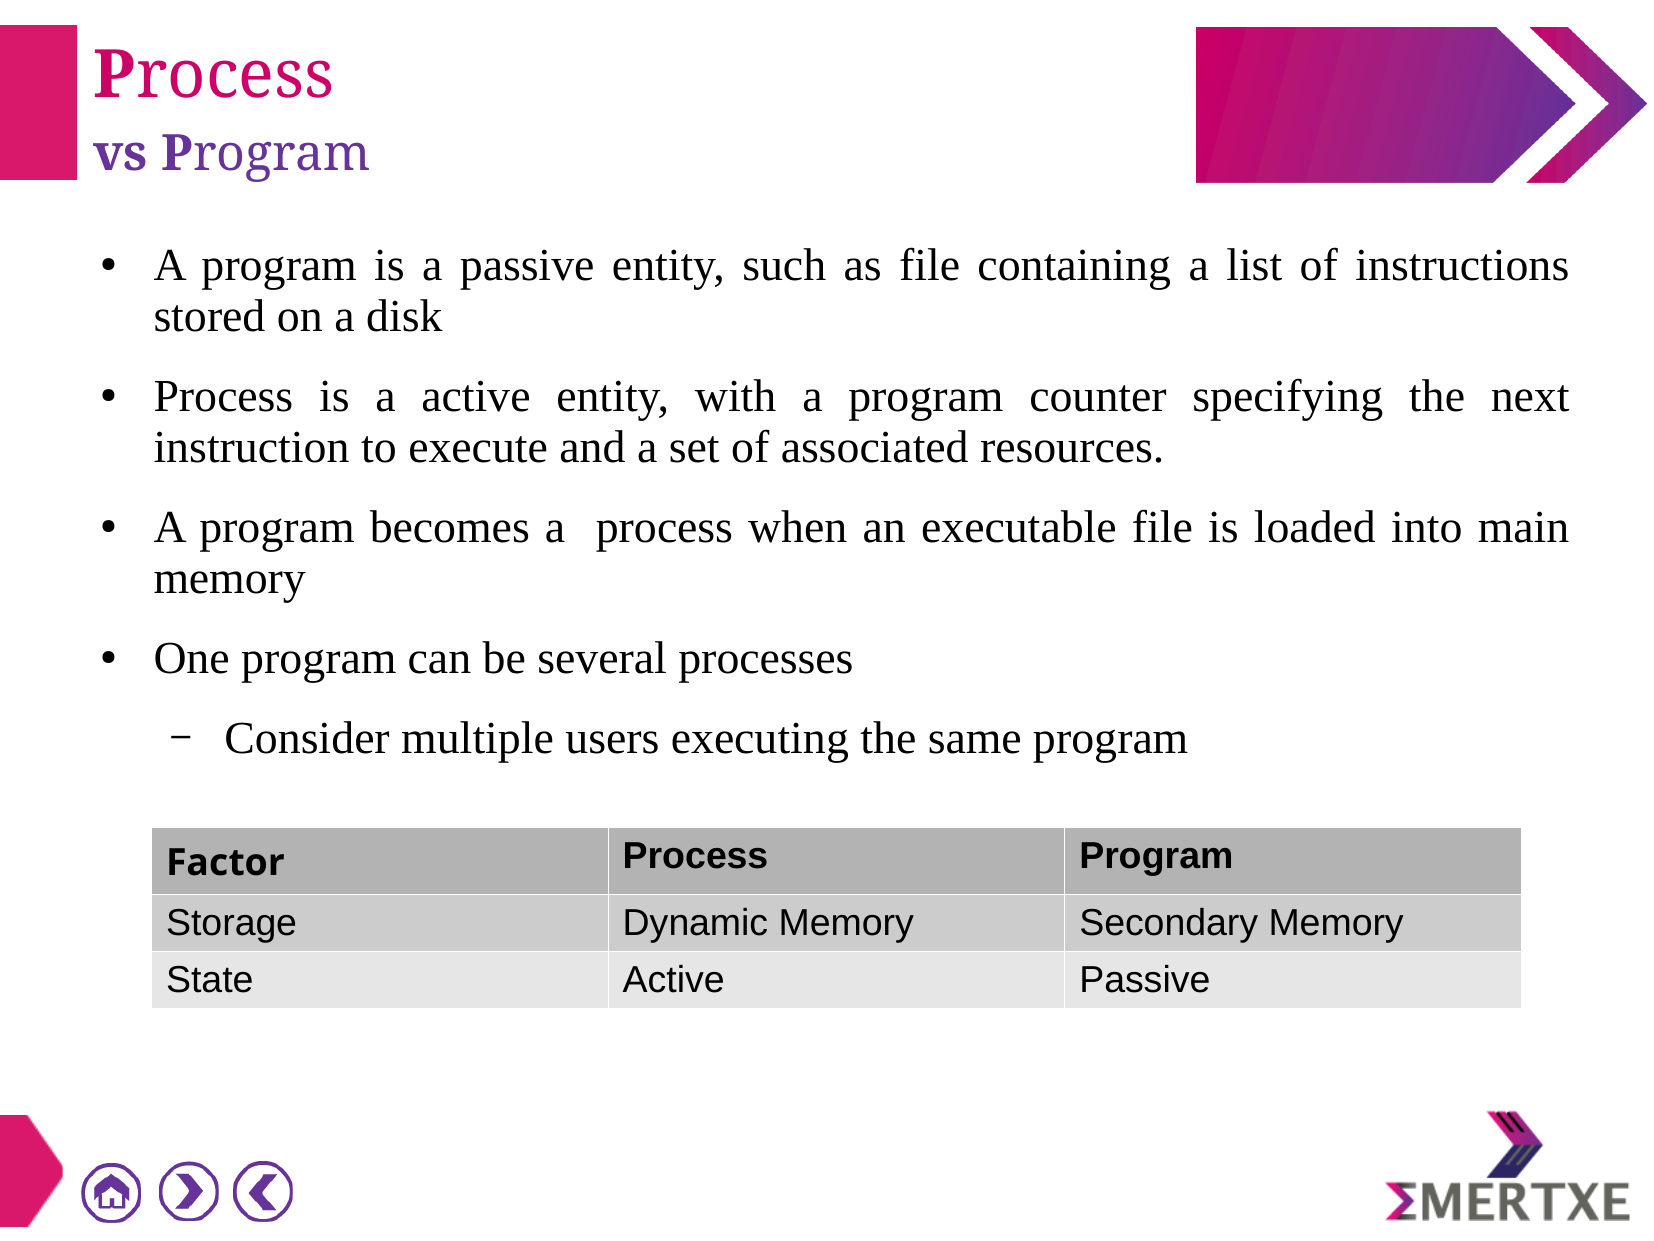

# Process vs Program
A program is a passive entity, such as file containing a list of instructions stored on a disk
Process is a active entity, with a program counter specifying the next instruction to execute and a set of associated resources.
A program becomes a process when an executable file is loaded into main memory
One program can be several processes
Consider multiple users executing the same program
| Factor | Process | Program |
| --- | --- | --- |
| Storage | Dynamic Memory | Secondary Memory |
| State | Active | Passive |